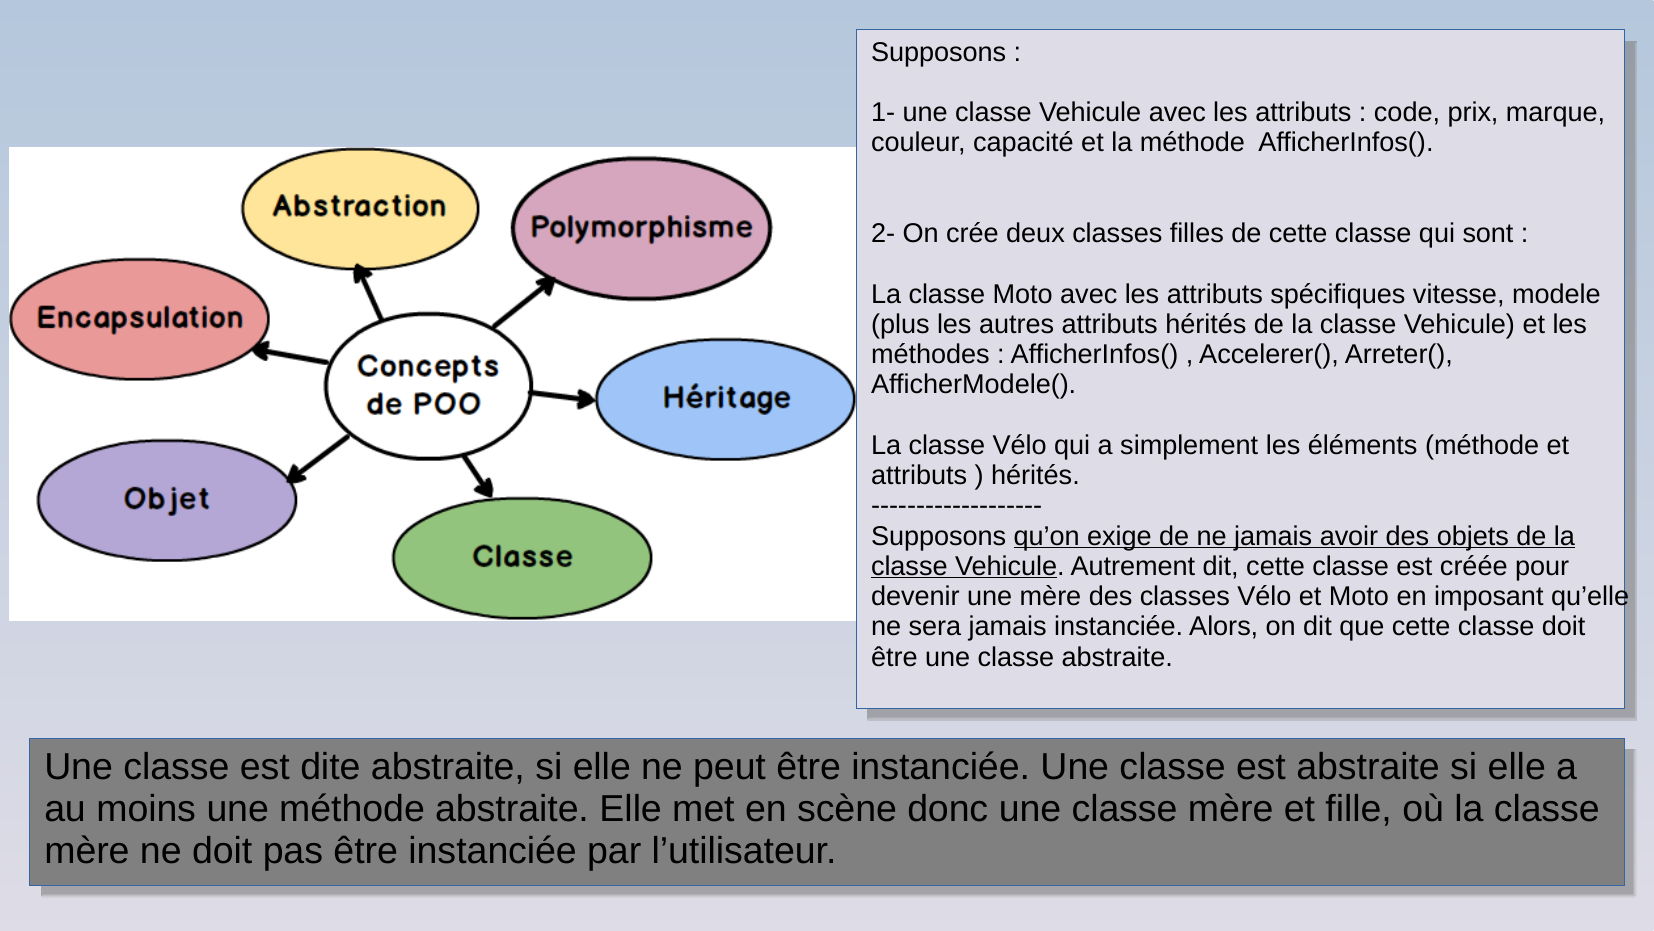

Supposons :
1- une classe Vehicule avec les attributs : code, prix, marque, couleur, capacité et la méthode AfficherInfos().
2- On crée deux classes filles de cette classe qui sont :
La classe Moto avec les attributs spécifiques vitesse, modele (plus les autres attributs hérités de la classe Vehicule) et les méthodes : AfficherInfos() , Accelerer(), Arreter(), AfficherModele().
La classe Vélo qui a simplement les éléments (méthode et attributs ) hérités.
-------------------
Supposons qu’on exige de ne jamais avoir des objets de la classe Vehicule. Autrement dit, cette classe est créée pour devenir une mère des classes Vélo et Moto en imposant qu’elle ne sera jamais instanciée. Alors, on dit que cette classe doit être une classe abstraite.
Une classe est dite abstraite, si elle ne peut être instanciée. Une classe est abstraite si elle a au moins une méthode abstraite. Elle met en scène donc une classe mère et fille, où la classe mère ne doit pas être instanciée par l’utilisateur.